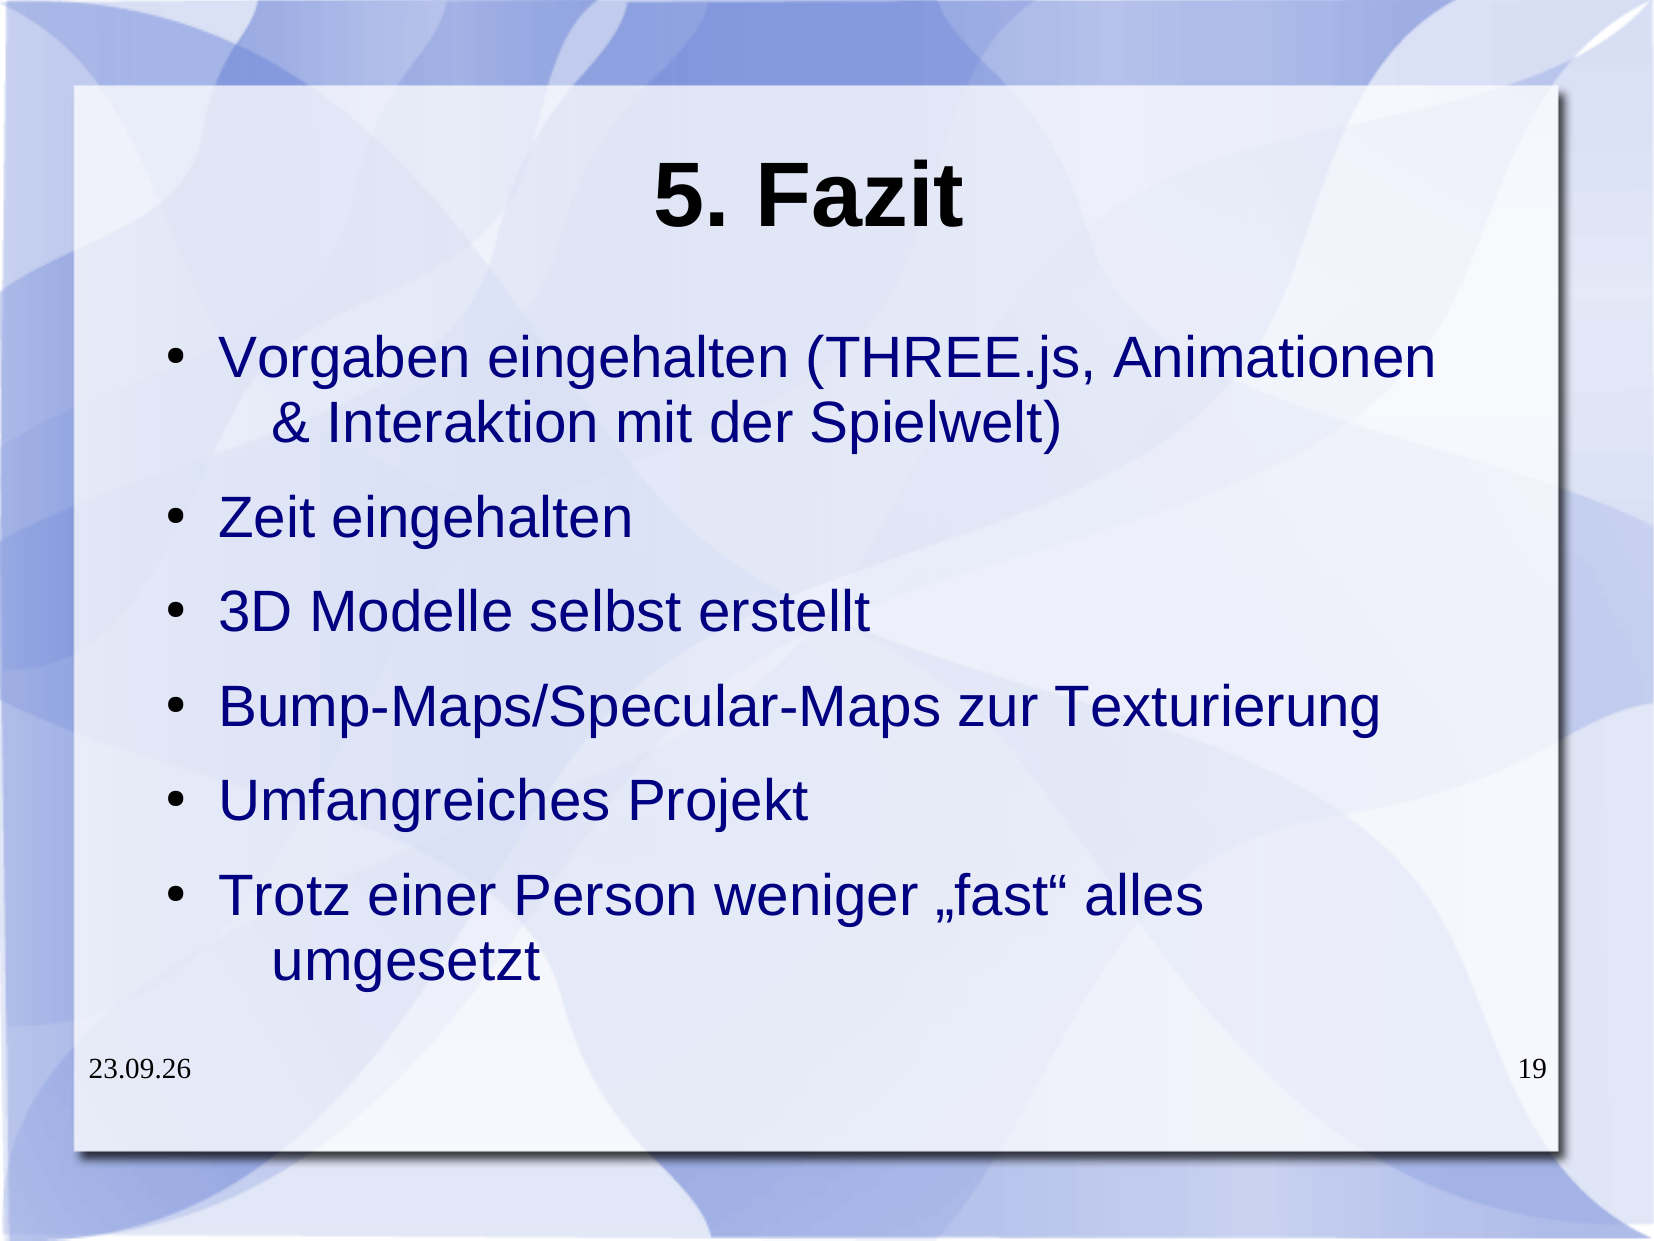

# 5. Fazit
Vorgaben eingehalten (THREE.js, Animationen & Interaktion mit der Spielwelt)
Zeit eingehalten
3D Modelle selbst erstellt
Bump-Maps/Specular-Maps zur Texturierung
Umfangreiches Projekt
Trotz einer Person weniger „fast“ alles umgesetzt
19